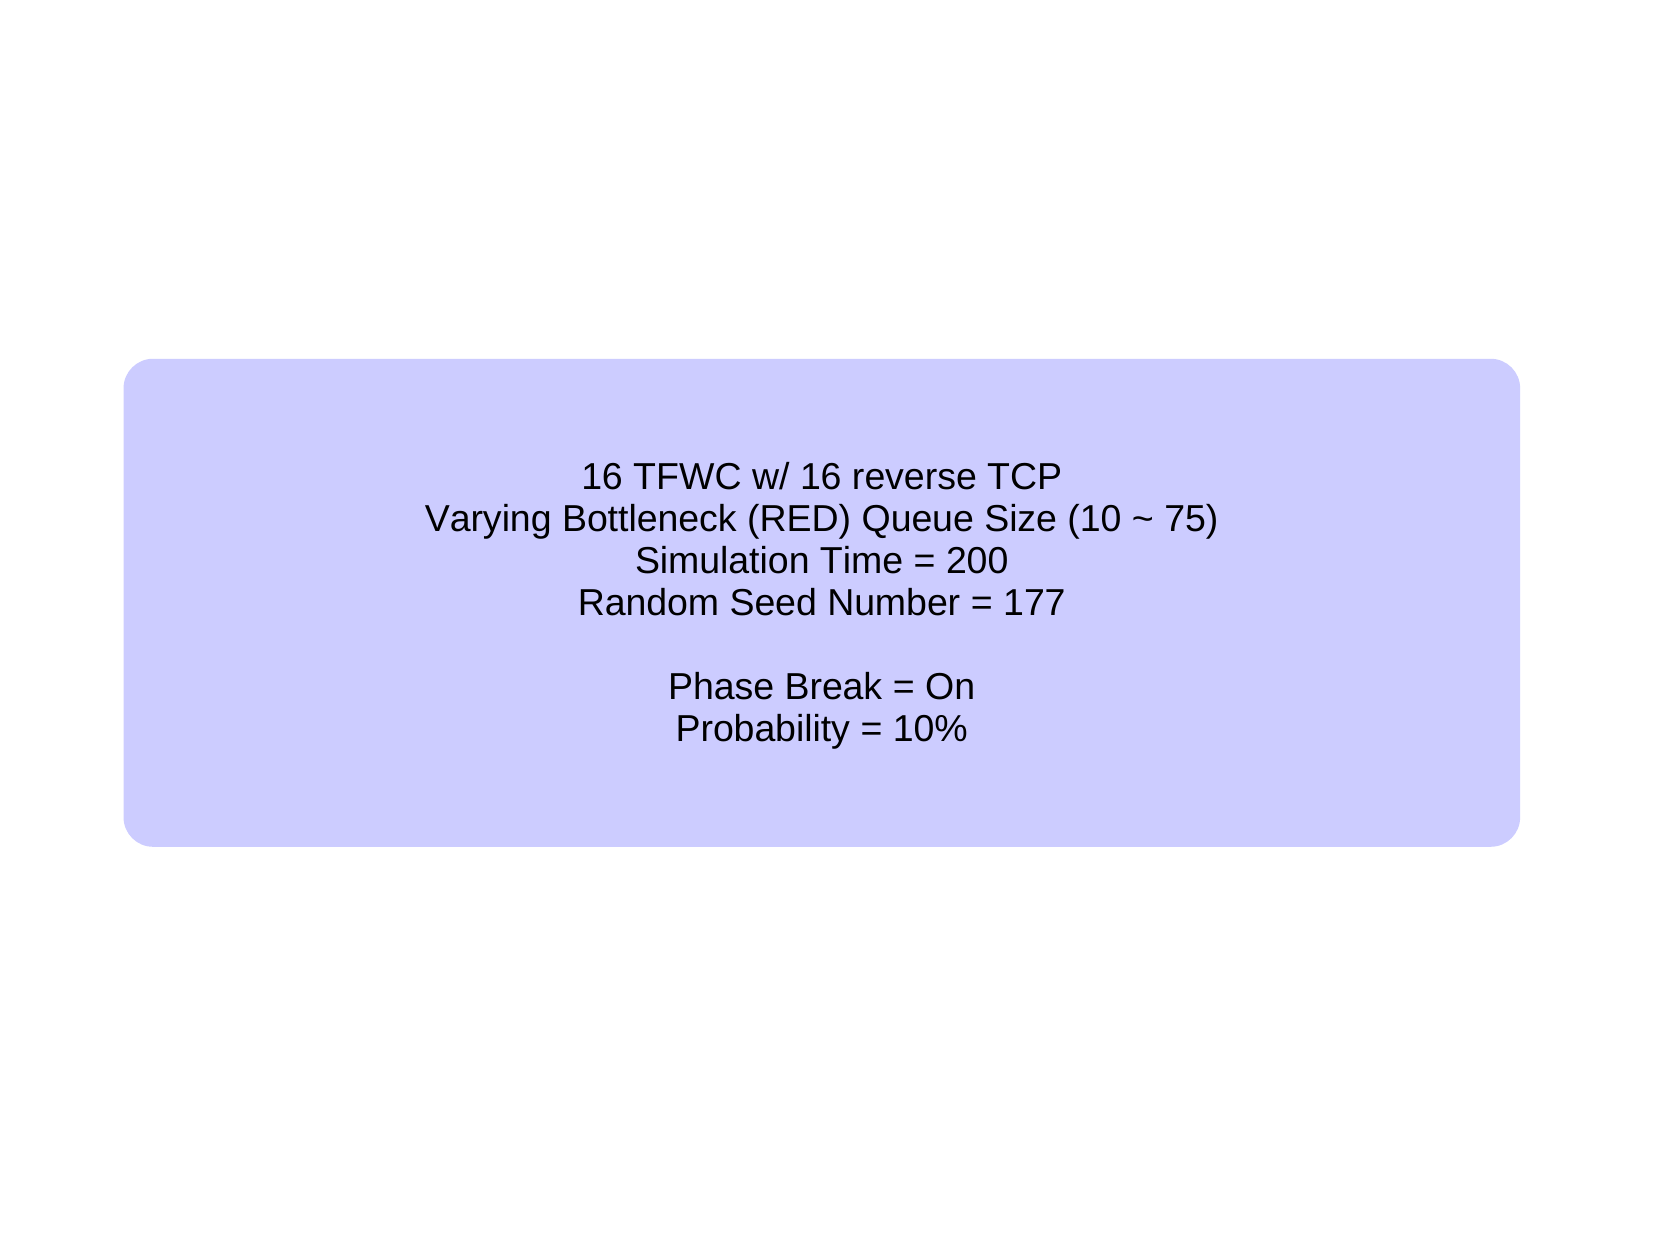

16 TFWC w/ 16 reverse TCP
Varying Bottleneck (RED) Queue Size (10 ~ 75)
Simulation Time = 200
Random Seed Number = 177
Phase Break = On
Probability = 10%